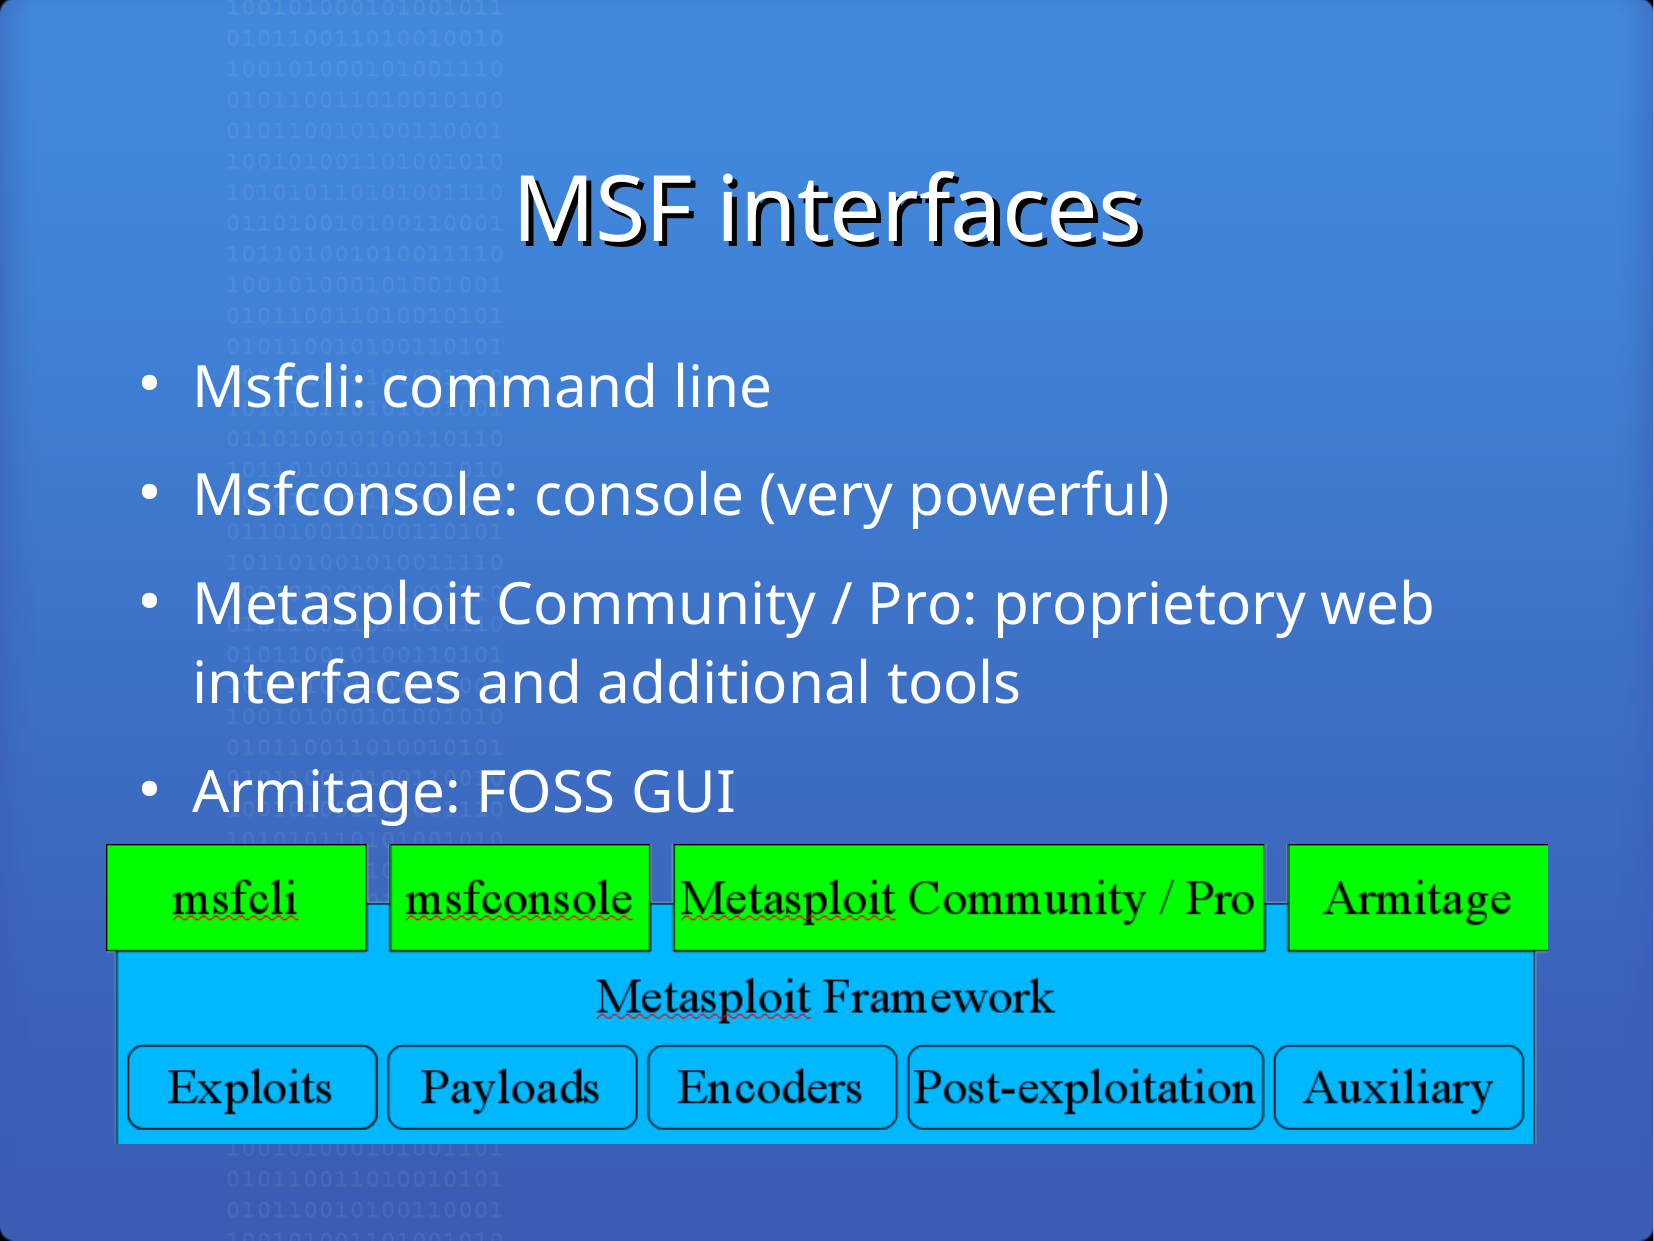

# MSF interfaces
Msfcli: command line
Msfconsole: console (very powerful)
Metasploit Community / Pro: proprietory web interfaces and additional tools
Armitage: FOSS GUI
msfcli
msfconsole
Metasploit Community / Pro
Armitage
Metasploit Framework
Exploits
Encoders
Auxiliary
Exploits
Payloads
Post-exploitation